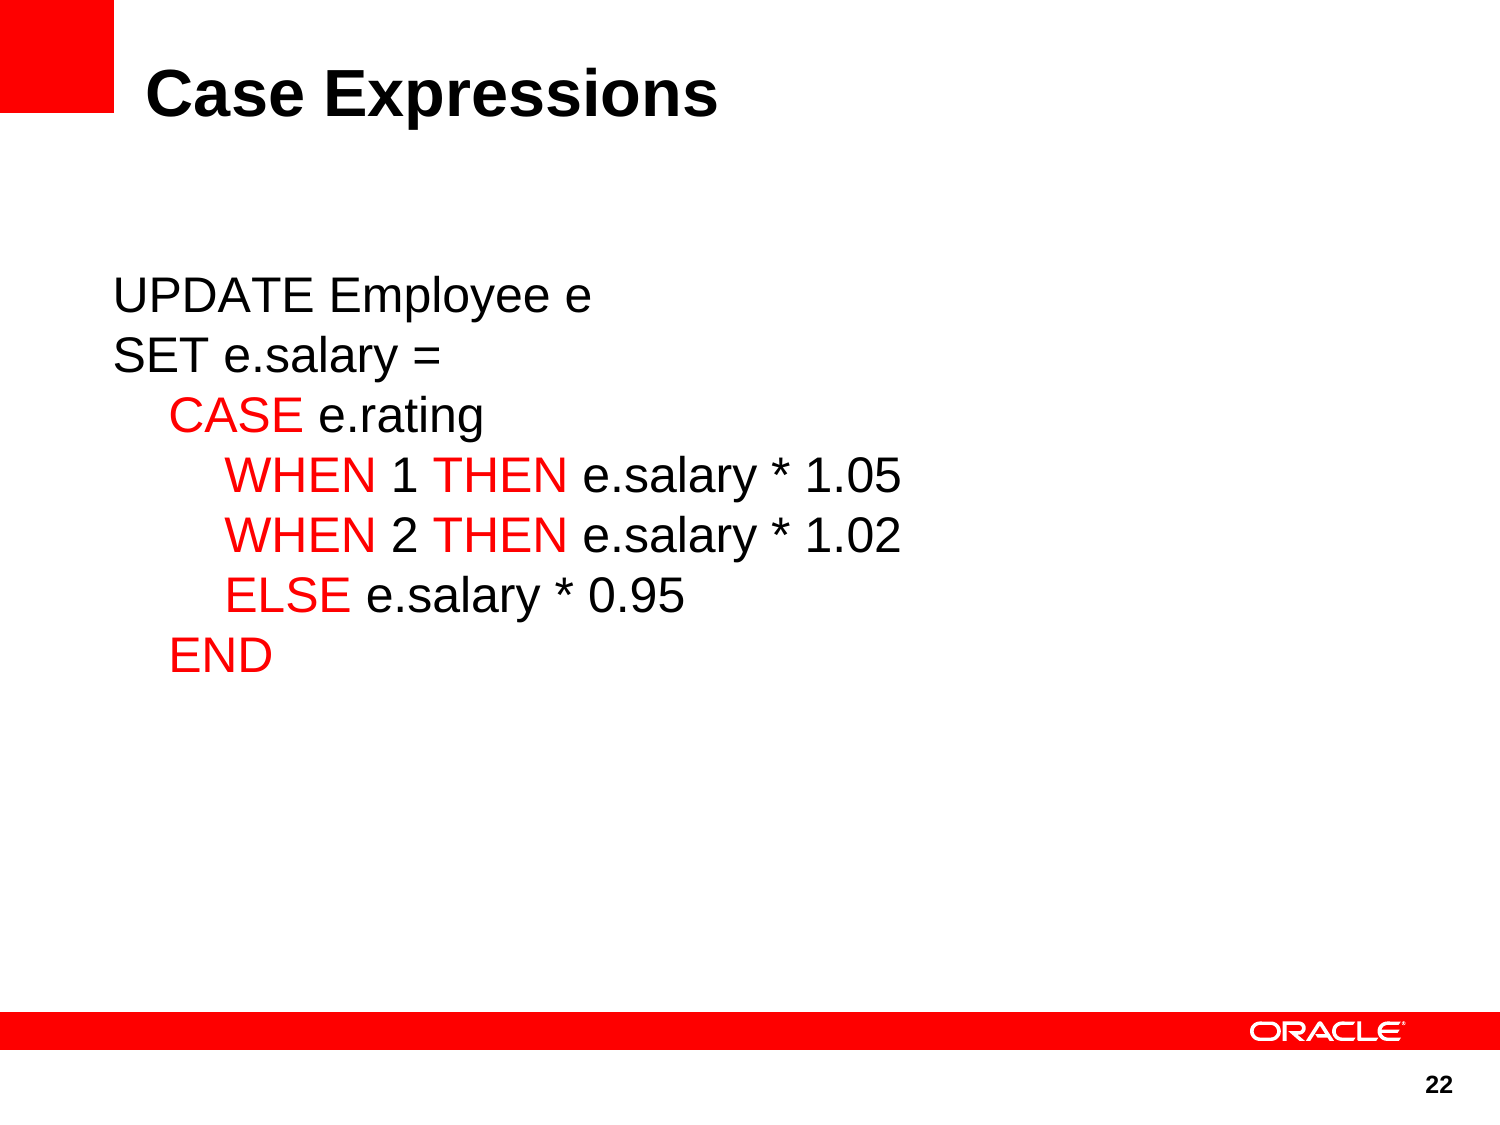

# Case Expressions
UPDATE Employee e
SET e.salary =
 CASE e.rating
 WHEN 1 THEN e.salary * 1.05
 WHEN 2 THEN e.salary * 1.02
 ELSE e.salary * 0.95
 END